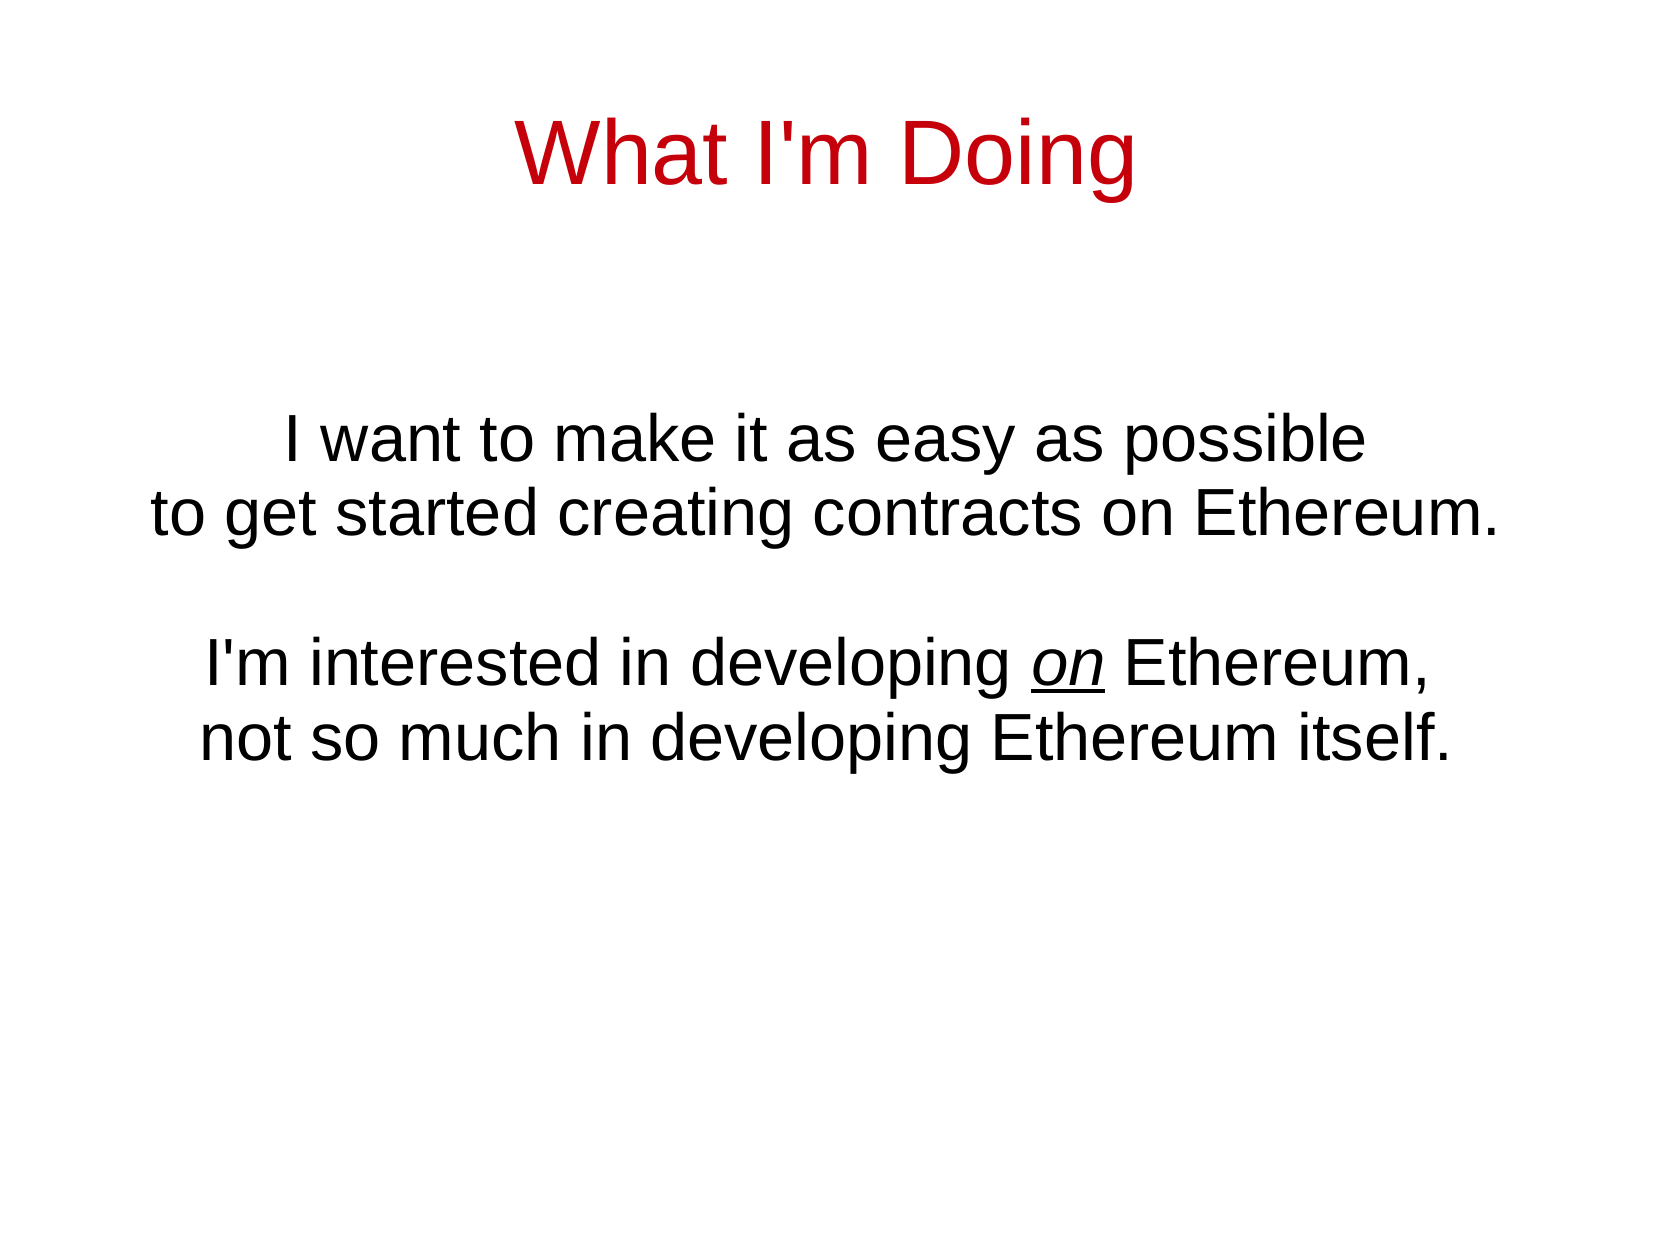

# What I'm Doing
I want to make it as easy as possible
to get started creating contracts on Ethereum.
I'm interested in developing on Ethereum,
not so much in developing Ethereum itself.